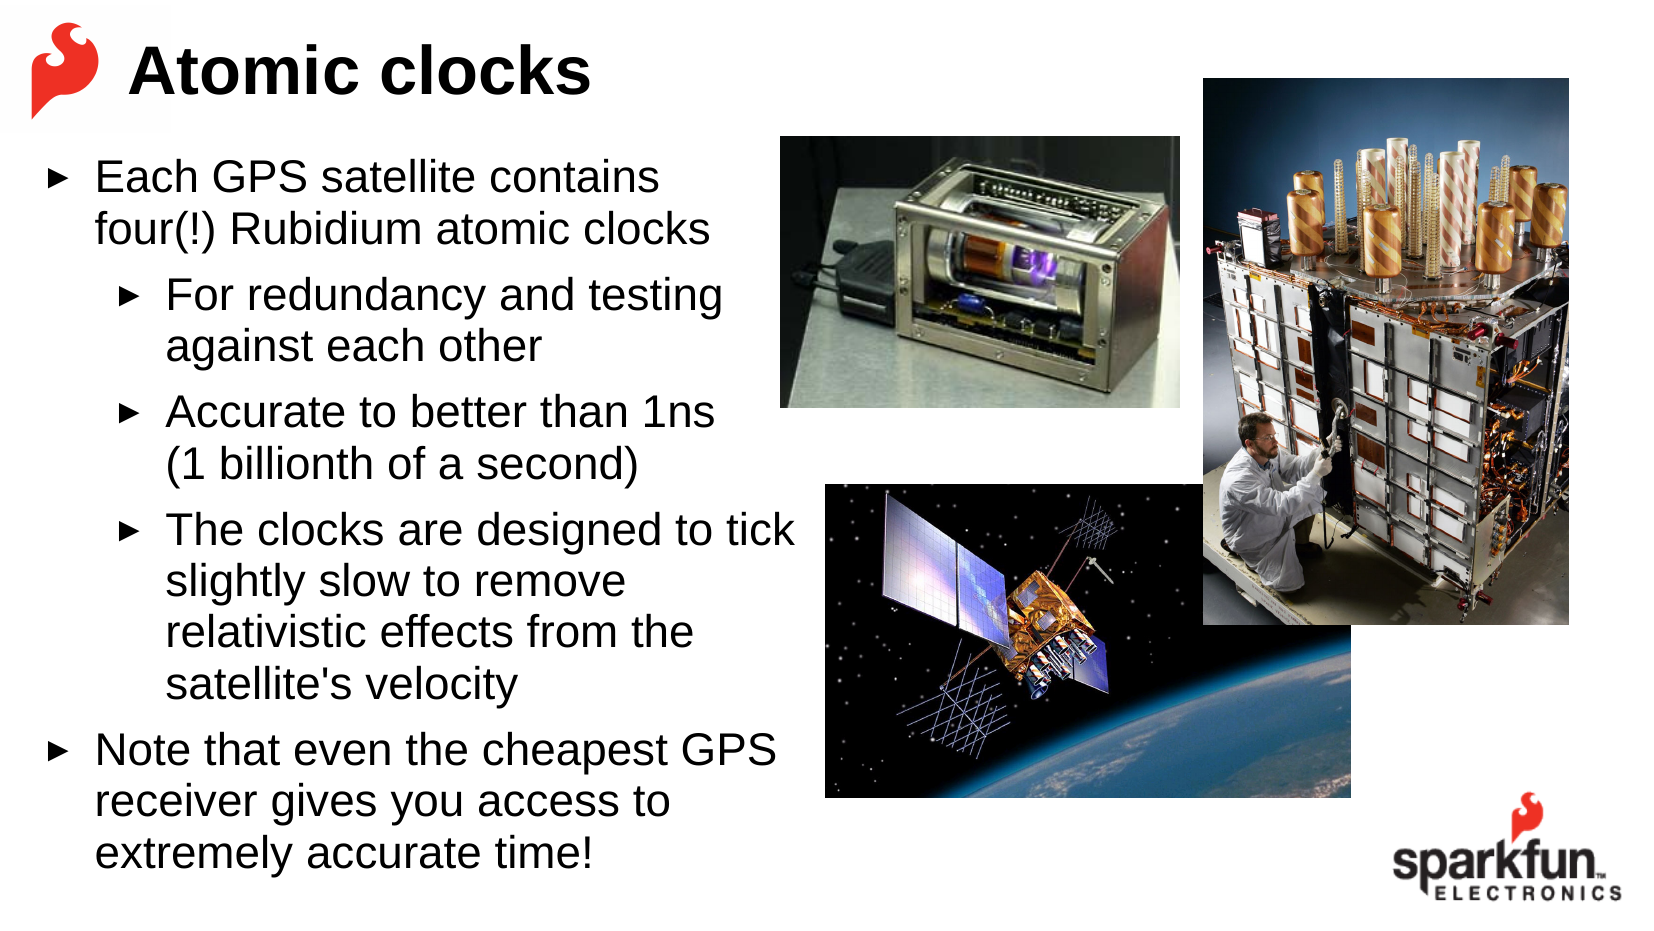

# Atomic clocks
Each GPS satellite contains
four(!) Rubidium atomic clocks
For redundancy and testing against each other
Accurate to better than 1ns
(1 billionth of a second)
The clocks are designed to tick slightly slow to remove relativistic effects from the satellite's velocity
Note that even the cheapest GPS receiver gives you access to extremely accurate time!